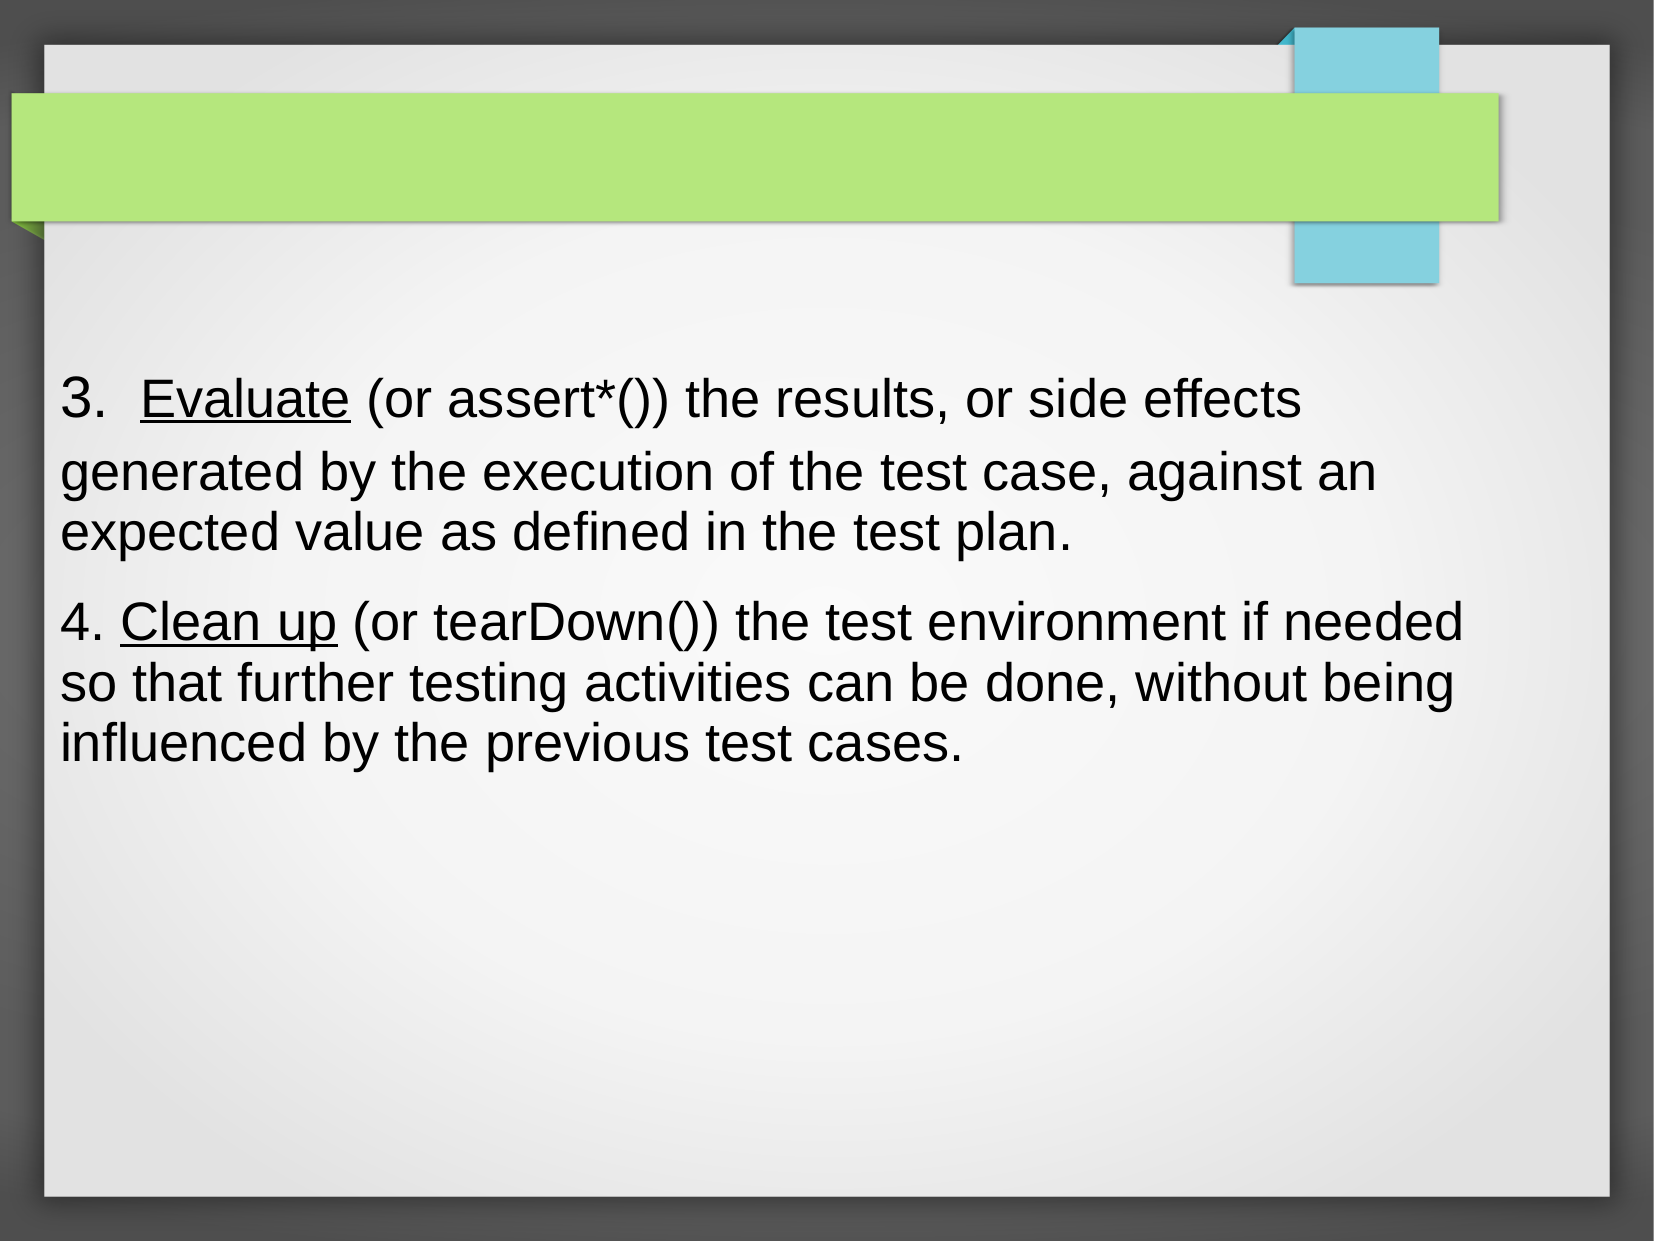

#
3. Evaluate (or assert*()) the results, or side effects generated by the execution of the test case, against an expected value as defined in the test plan.
4. Clean up (or tearDown()) the test environment if needed so that further testing activities can be done, without being influenced by the previous test cases.